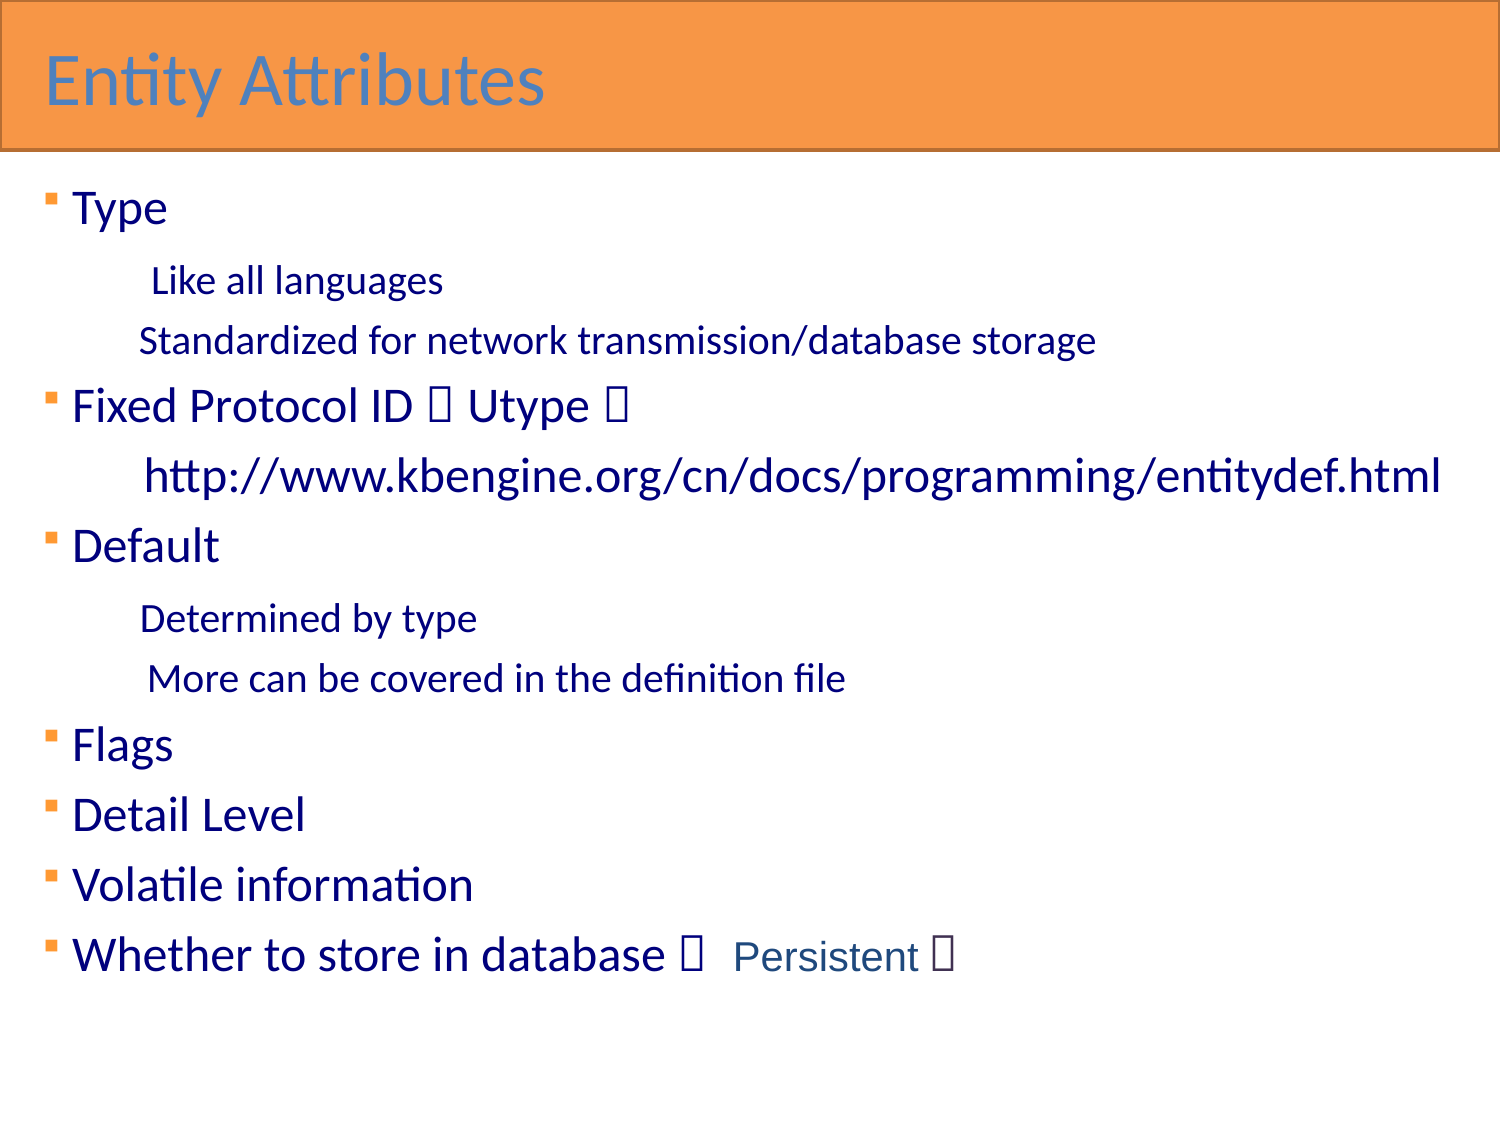

# Entity Attributes
Type
 Like all languages
 Standardized for network transmission/database storage
Fixed Protocol ID（Utype）
 http://www.kbengine.org/cn/docs/programming/entitydef.html
Default
 Determined by type
 More can be covered in the definition file
Flags
Detail Level
Volatile information
Whether to store in database（ Persistent）